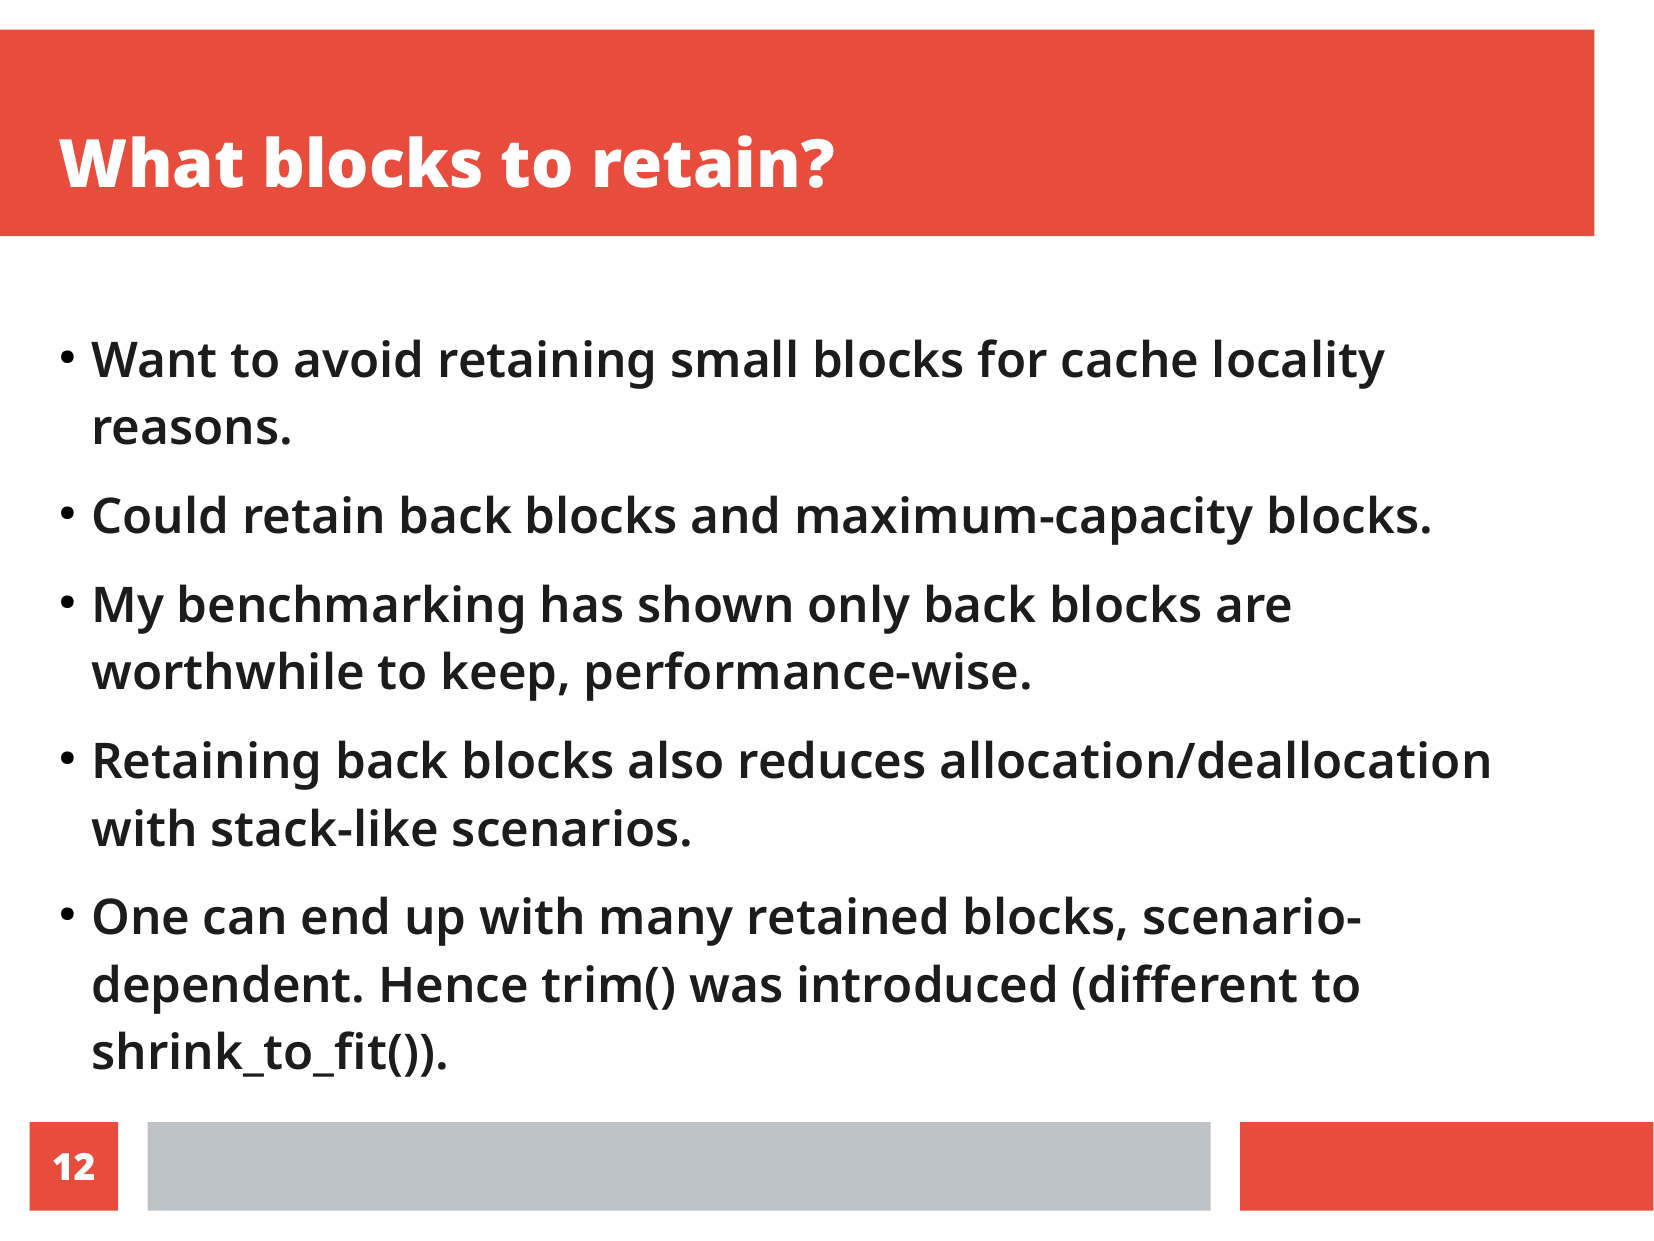

# What blocks to retain?
Want to avoid retaining small blocks for cache locality reasons.
Could retain back blocks and maximum-capacity blocks.
My benchmarking has shown only back blocks are worthwhile to keep, performance-wise.
Retaining back blocks also reduces allocation/deallocation with stack-like scenarios.
One can end up with many retained blocks, scenario-dependent. Hence trim() was introduced (different to shrink_to_fit()).
12